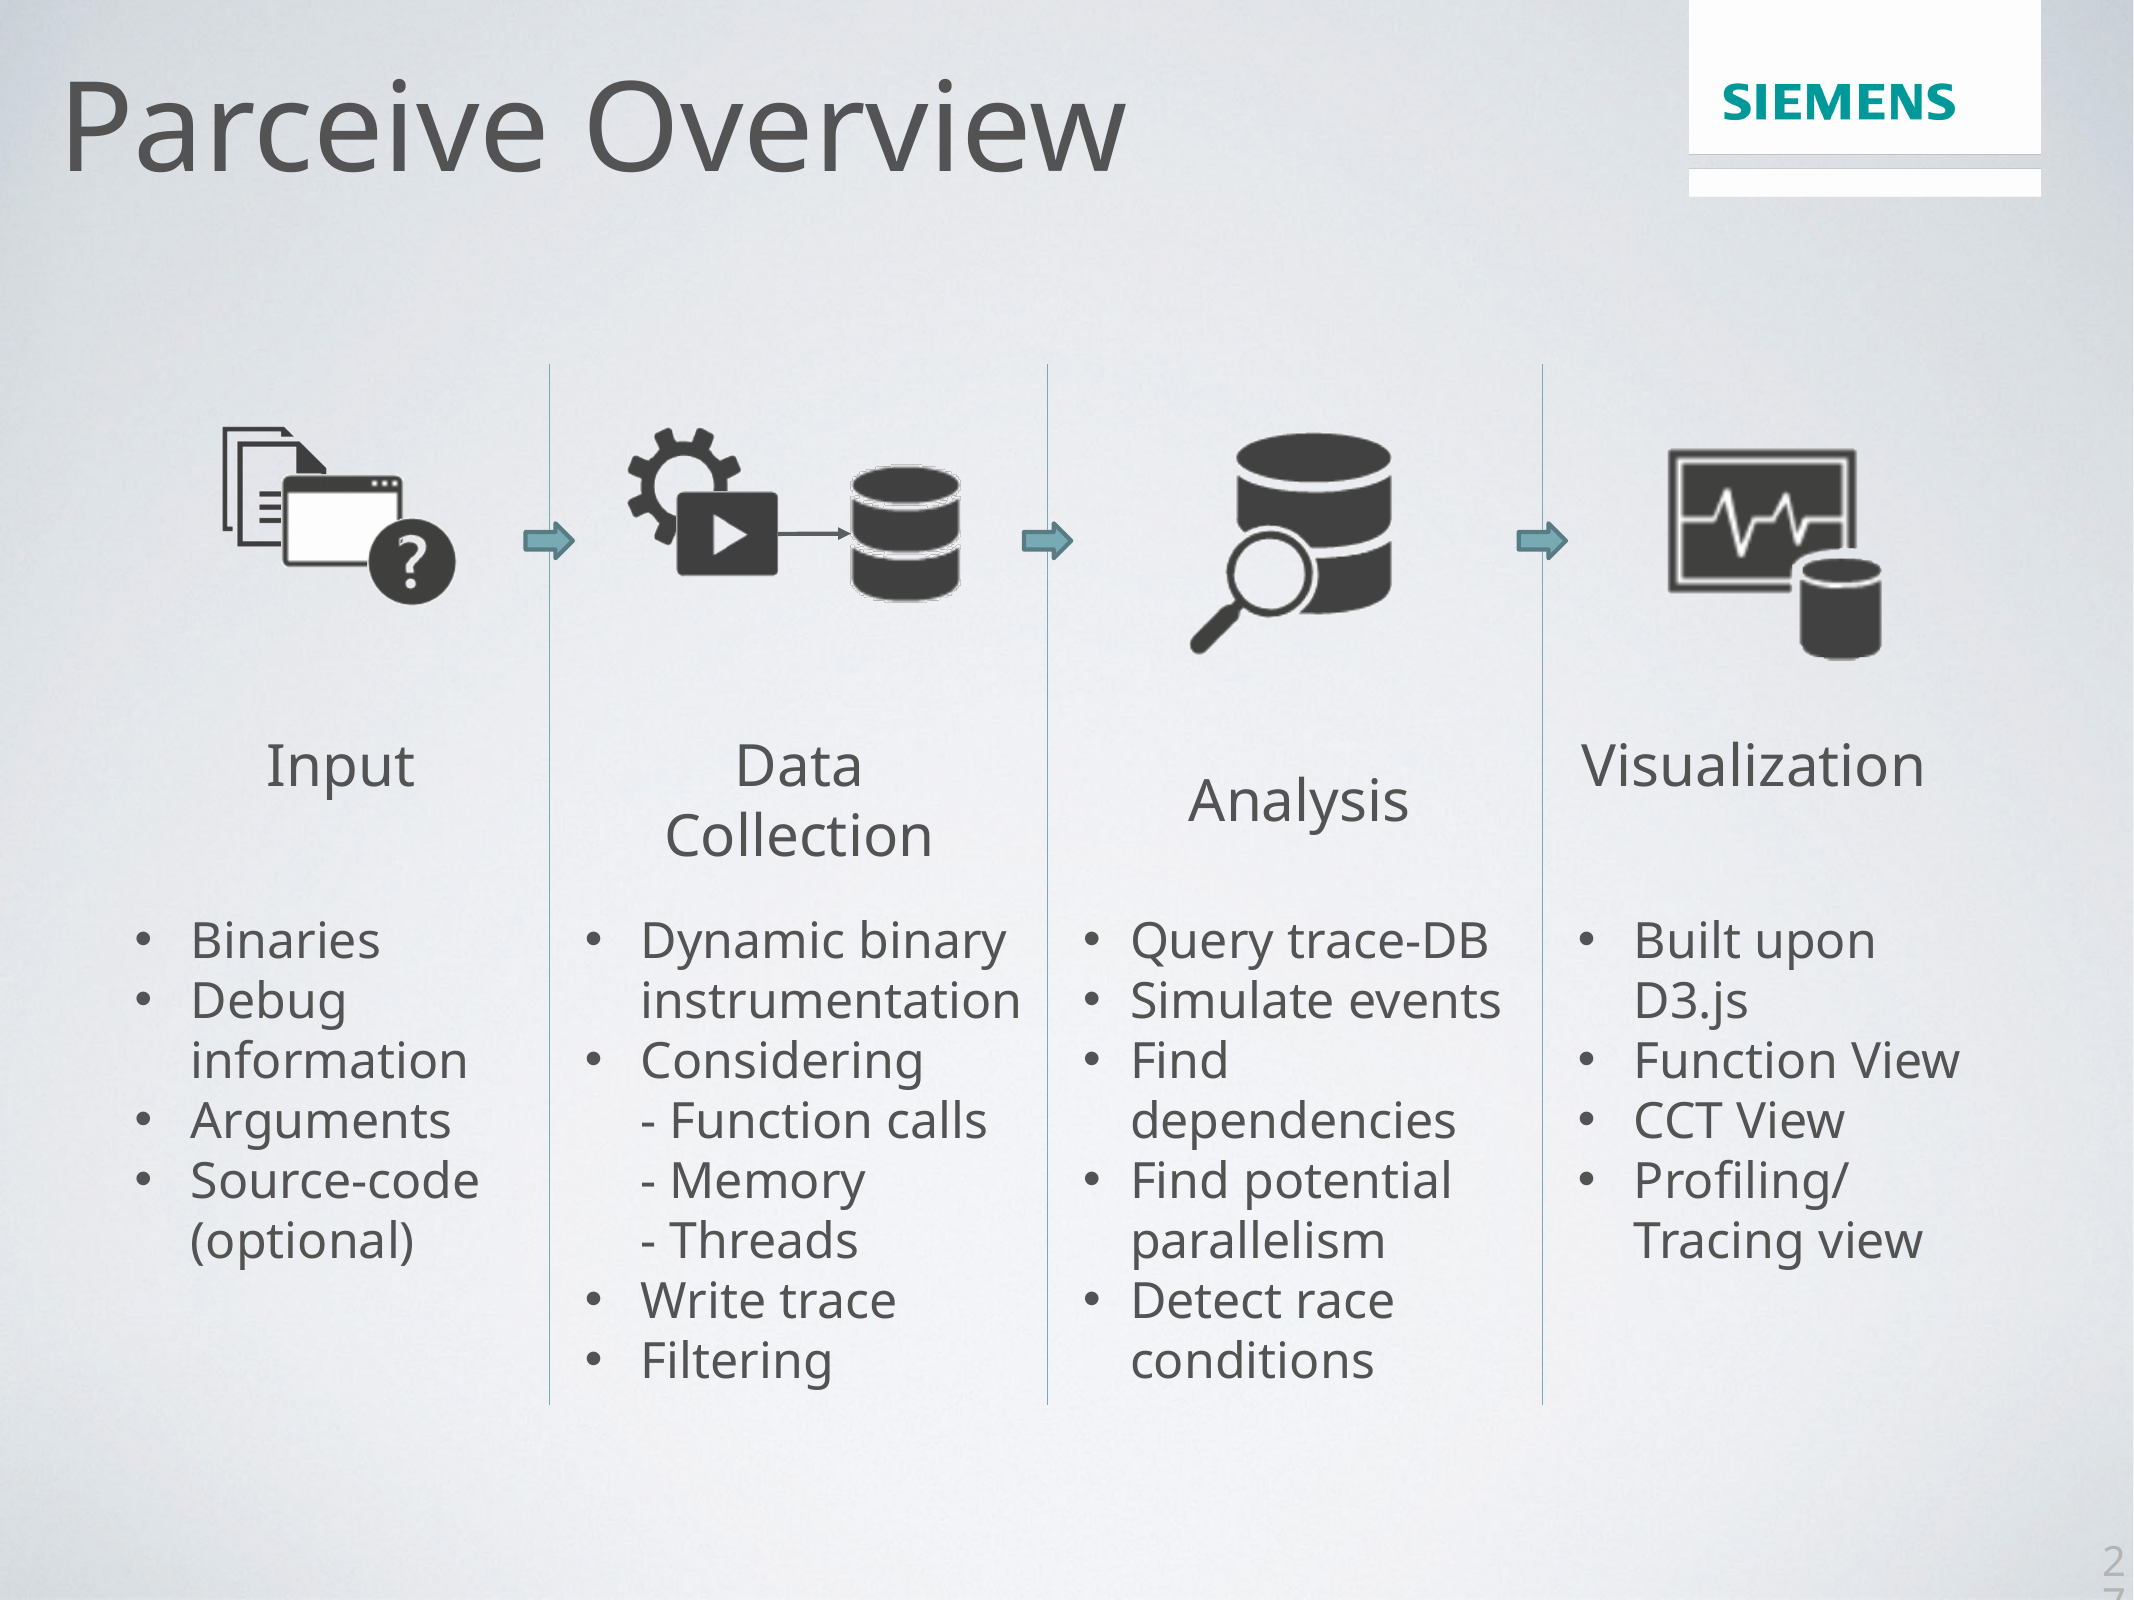

# Parceive Overview
Input
Data
Collection
Visualization
Analysis
Binaries
Debug
information
Arguments
Source-code
(optional)
Dynamic binary
instrumentation
Considering
- Function calls
- Memory
- Threads
Write trace
Filtering
Query trace-DB
Simulate events
Find dependencies
Find potential
parallelism
Detect race conditions
Built upon D3.js
Function View
CCT View
Profiling/Tracing view